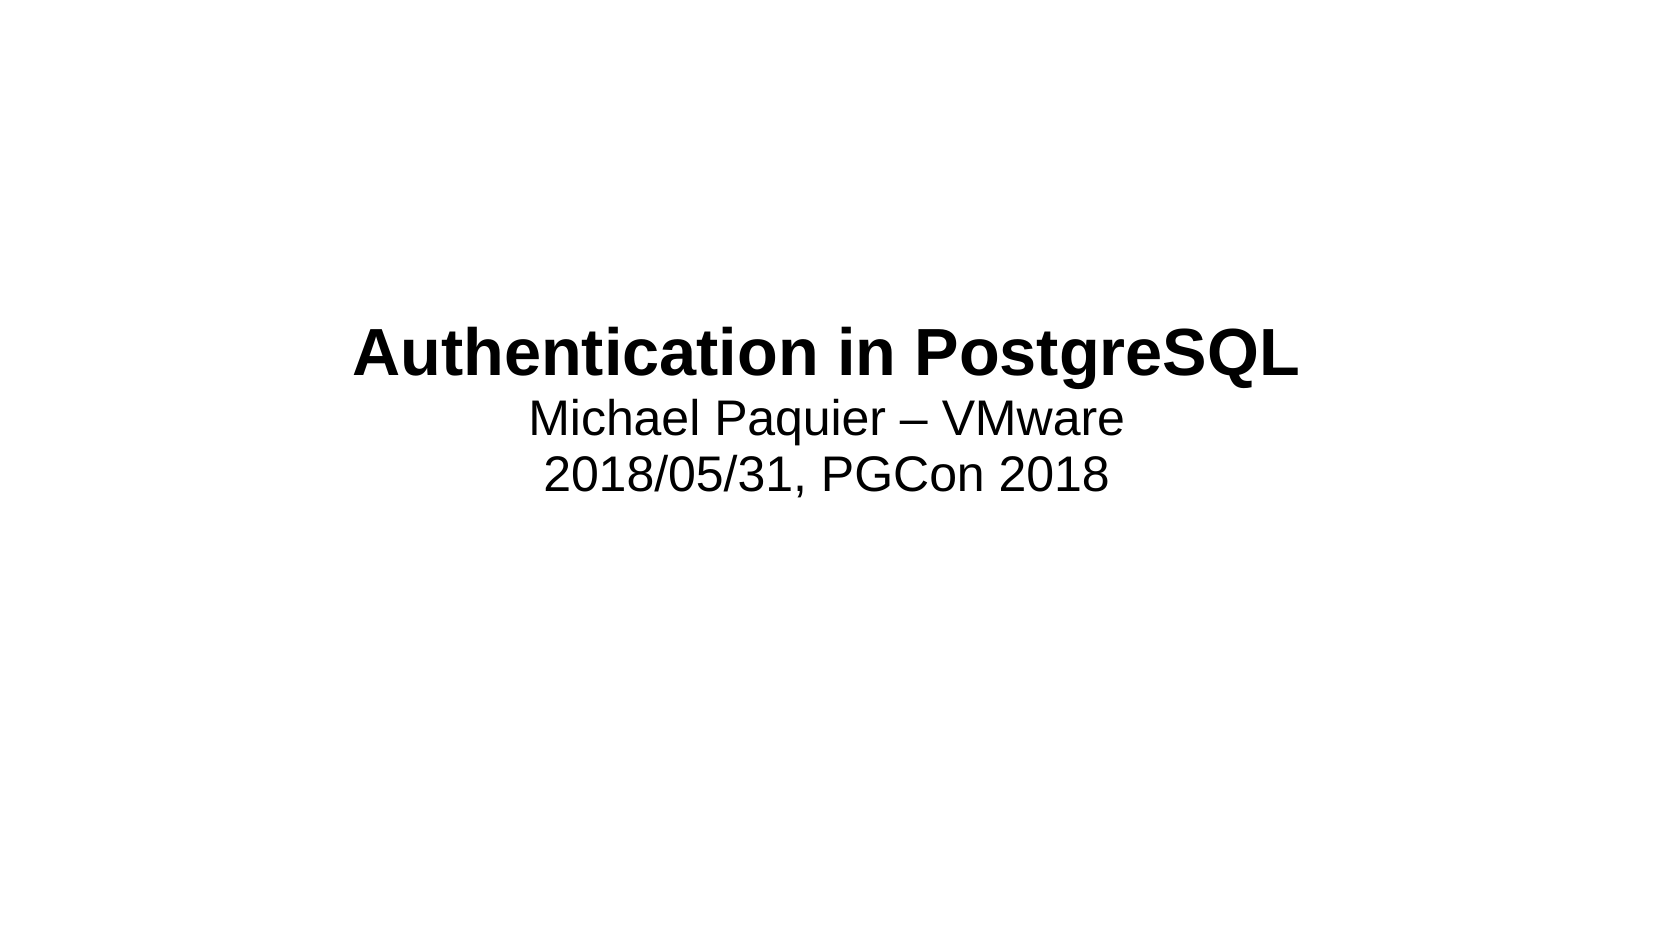

# Authentication in PostgreSQL
Michael Paquier – VMware
2018/05/31, PGCon 2018